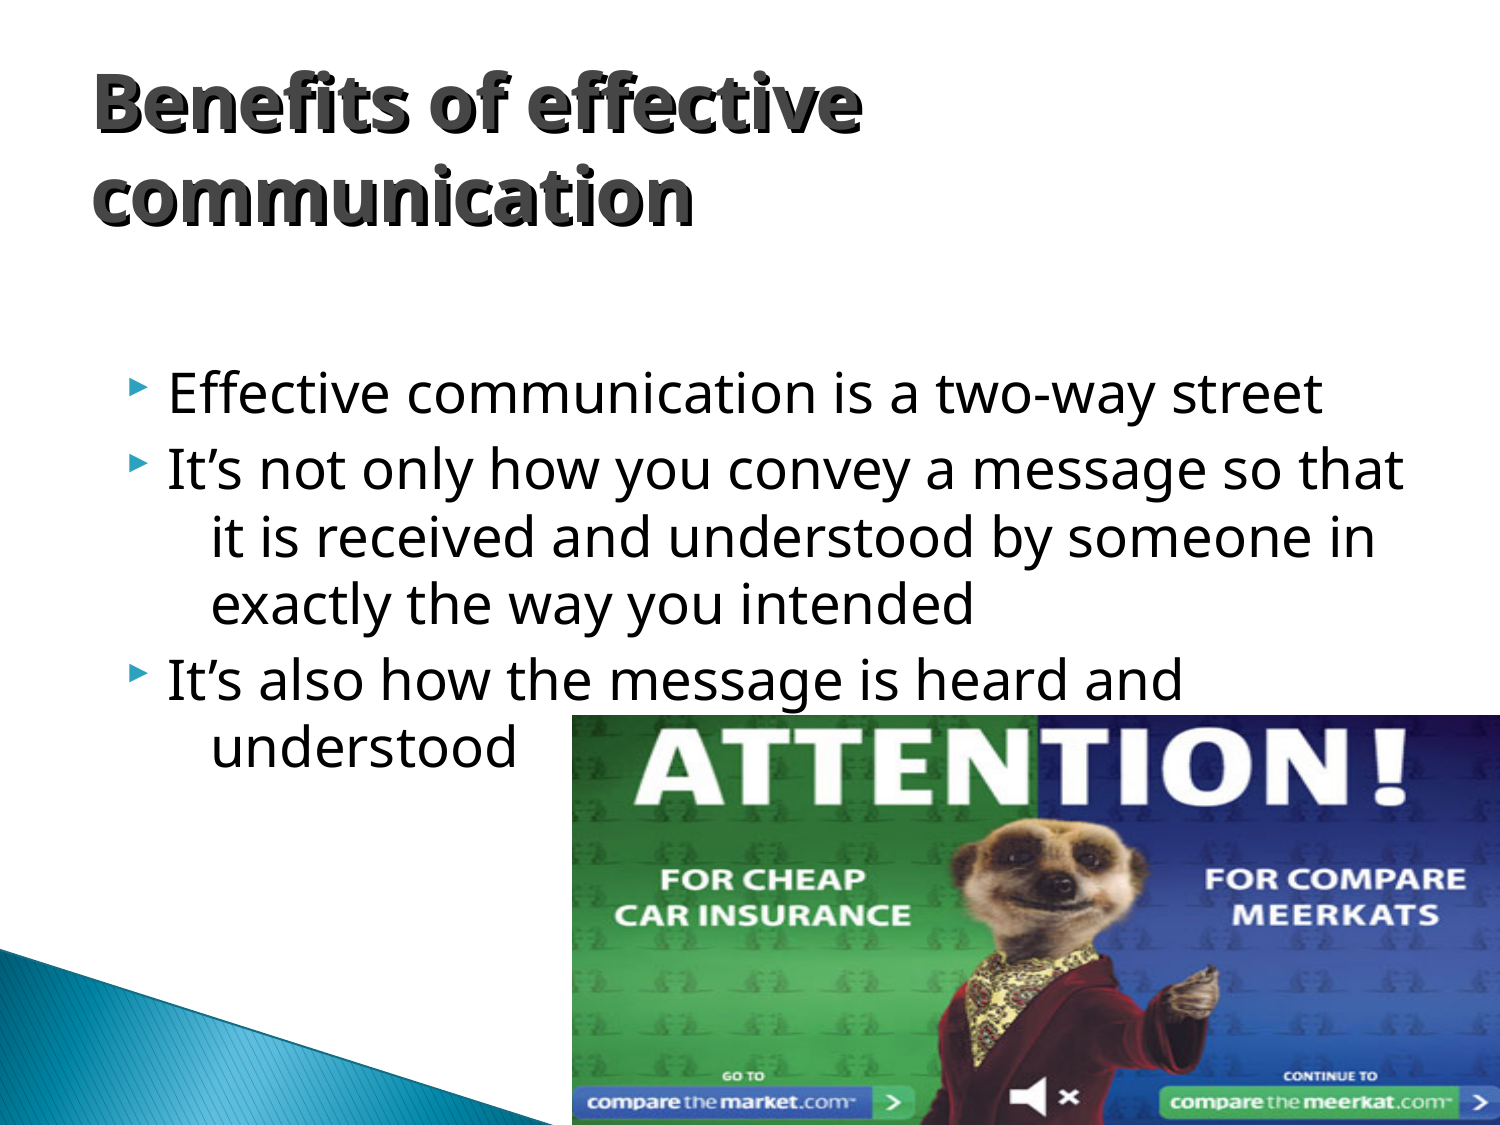

Benefits of effective communication
# Effective communication is a two-way street
It’s not only how you convey a message so that it is received and understood by someone in exactly the way you intended
It’s also how the message is heard and understood